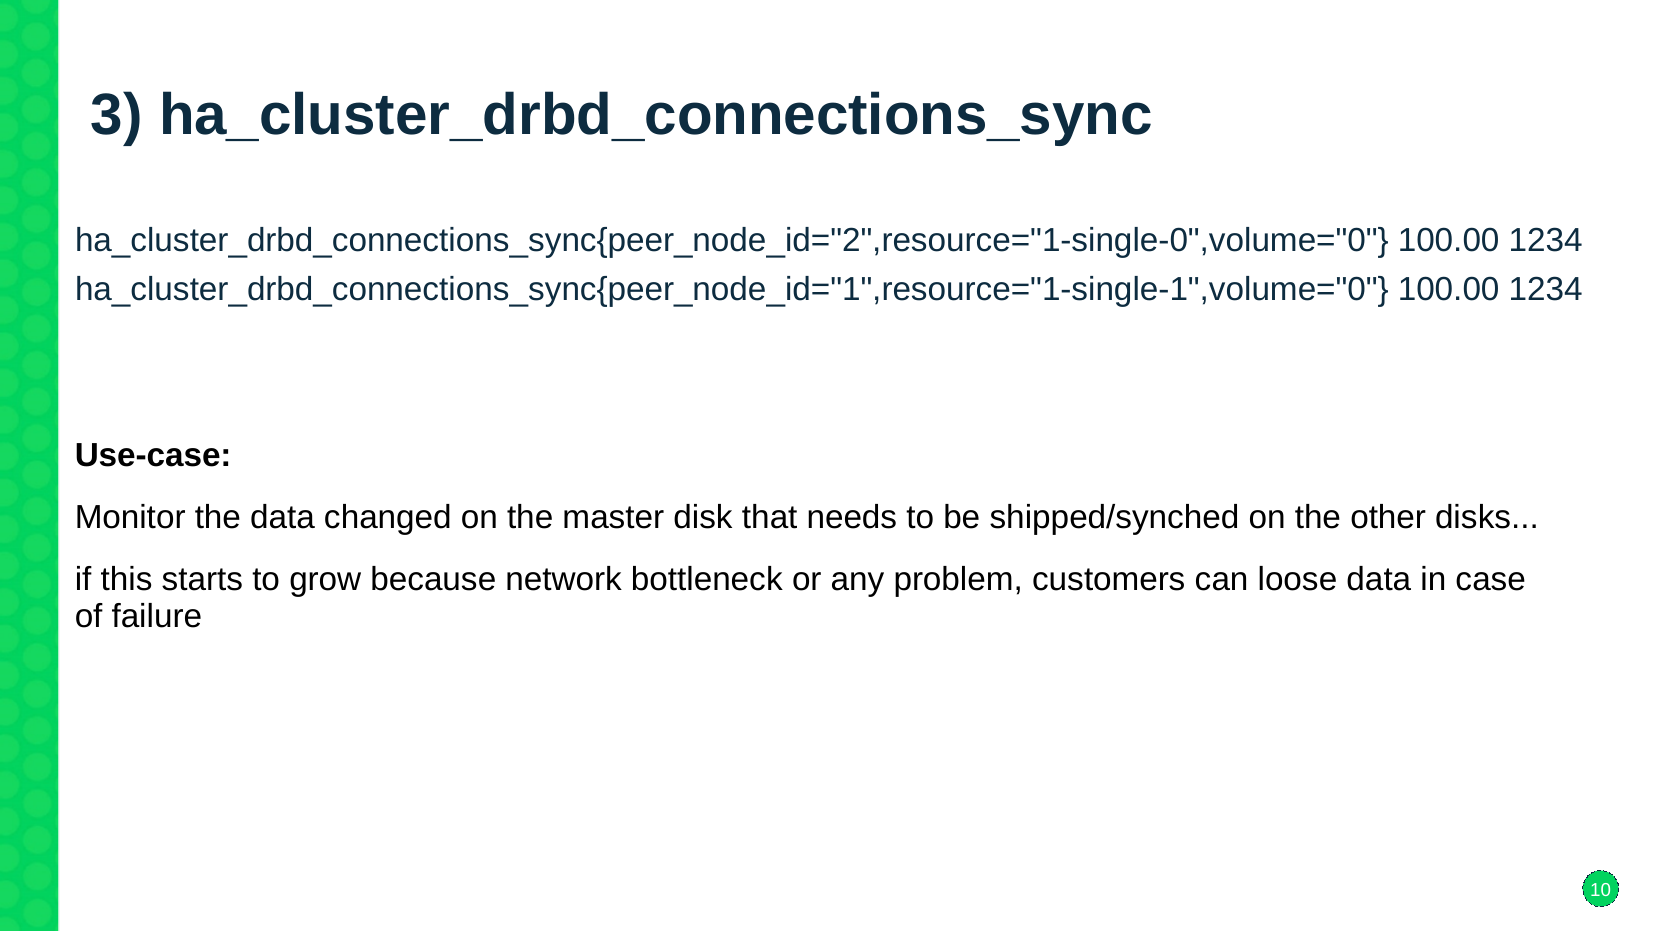

# 3) ha_cluster_drbd_connections_sync
ha_cluster_drbd_connections_sync{peer_node_id="2",resource="1-single-0",volume="0"} 100.00 1234
ha_cluster_drbd_connections_sync{peer_node_id="1",resource="1-single-1",volume="0"} 100.00 1234
Use-case:
Monitor the data changed on the master disk that needs to be shipped/synched on the other disks...
if this starts to grow because network bottleneck or any problem, customers can loose data in case of failure
10